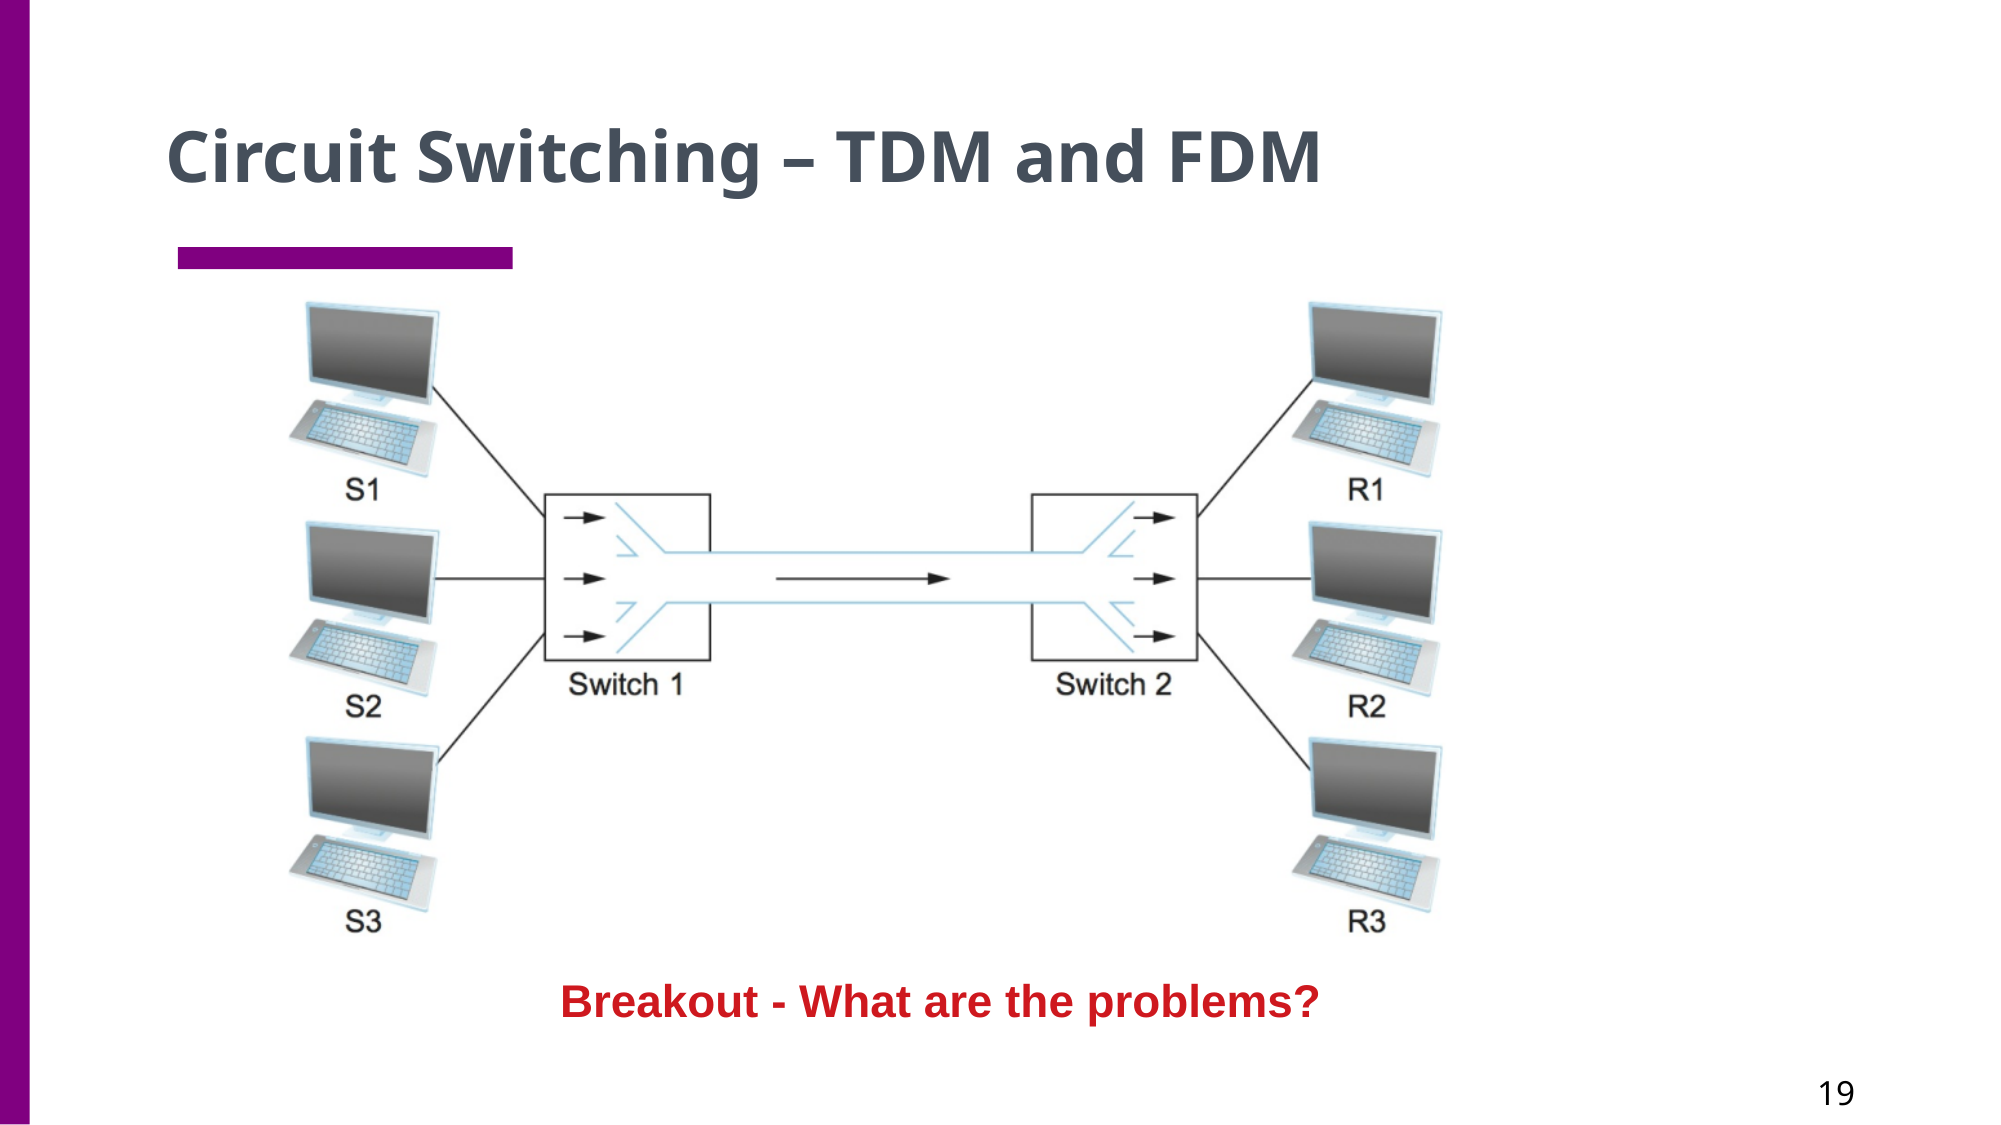

Circuit Switching – TDM and FDM
Breakout - What are the problems?